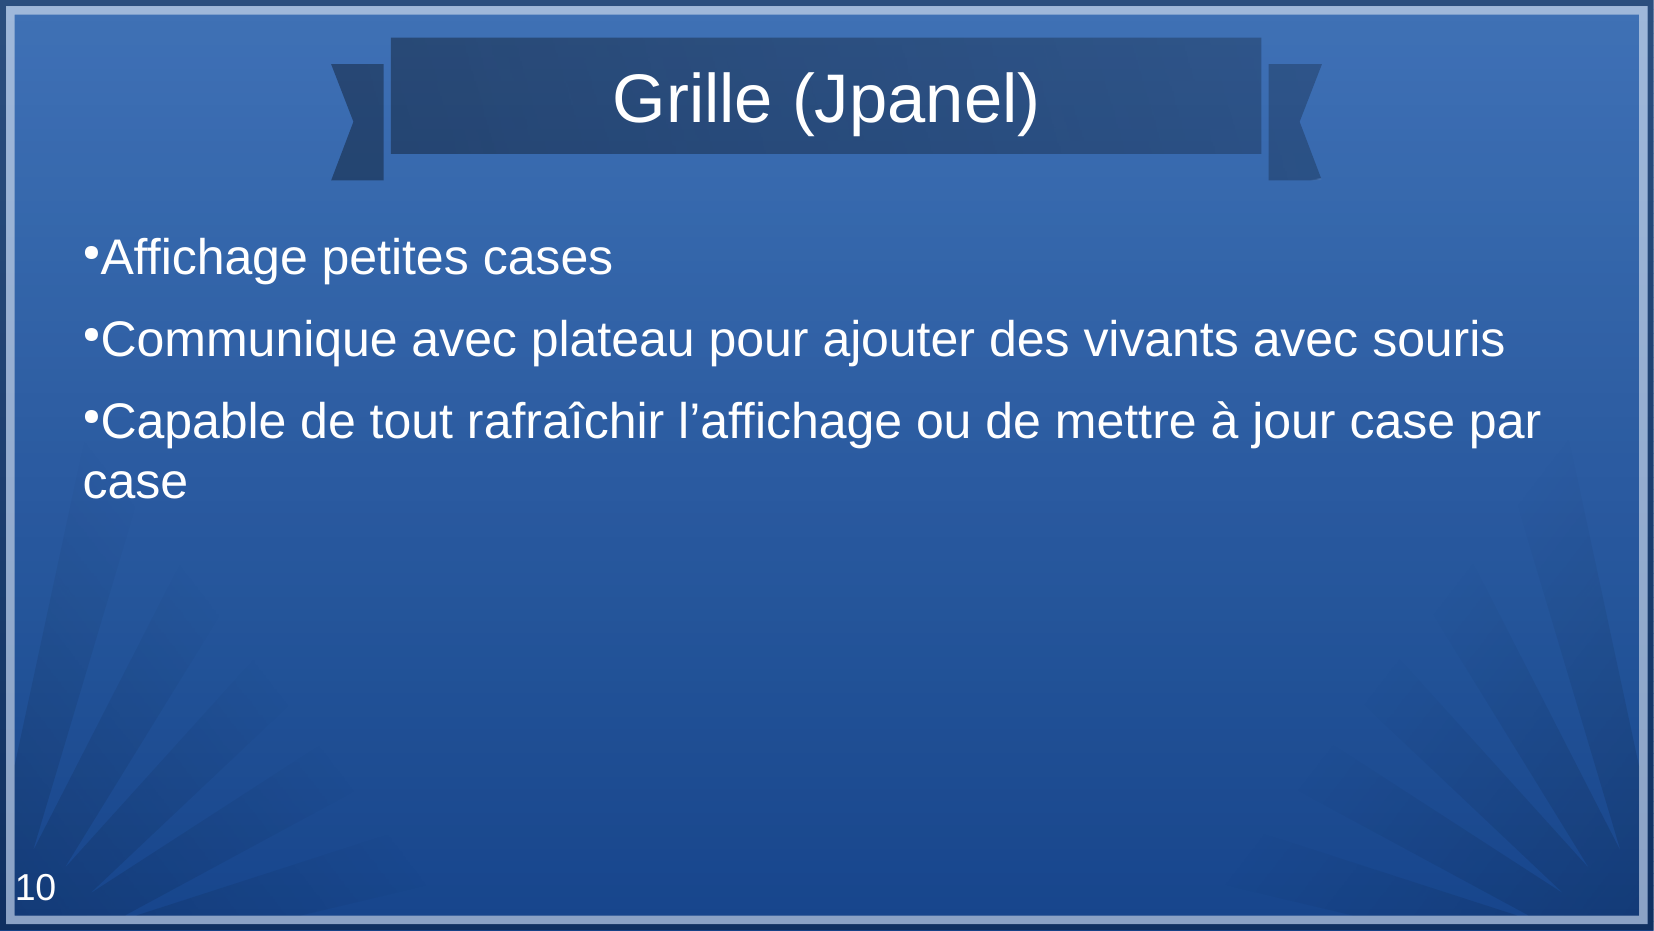

# Grille (Jpanel)
Affichage petites cases
Communique avec plateau pour ajouter des vivants avec souris
Capable de tout rafraîchir l’affichage ou de mettre à jour case par case